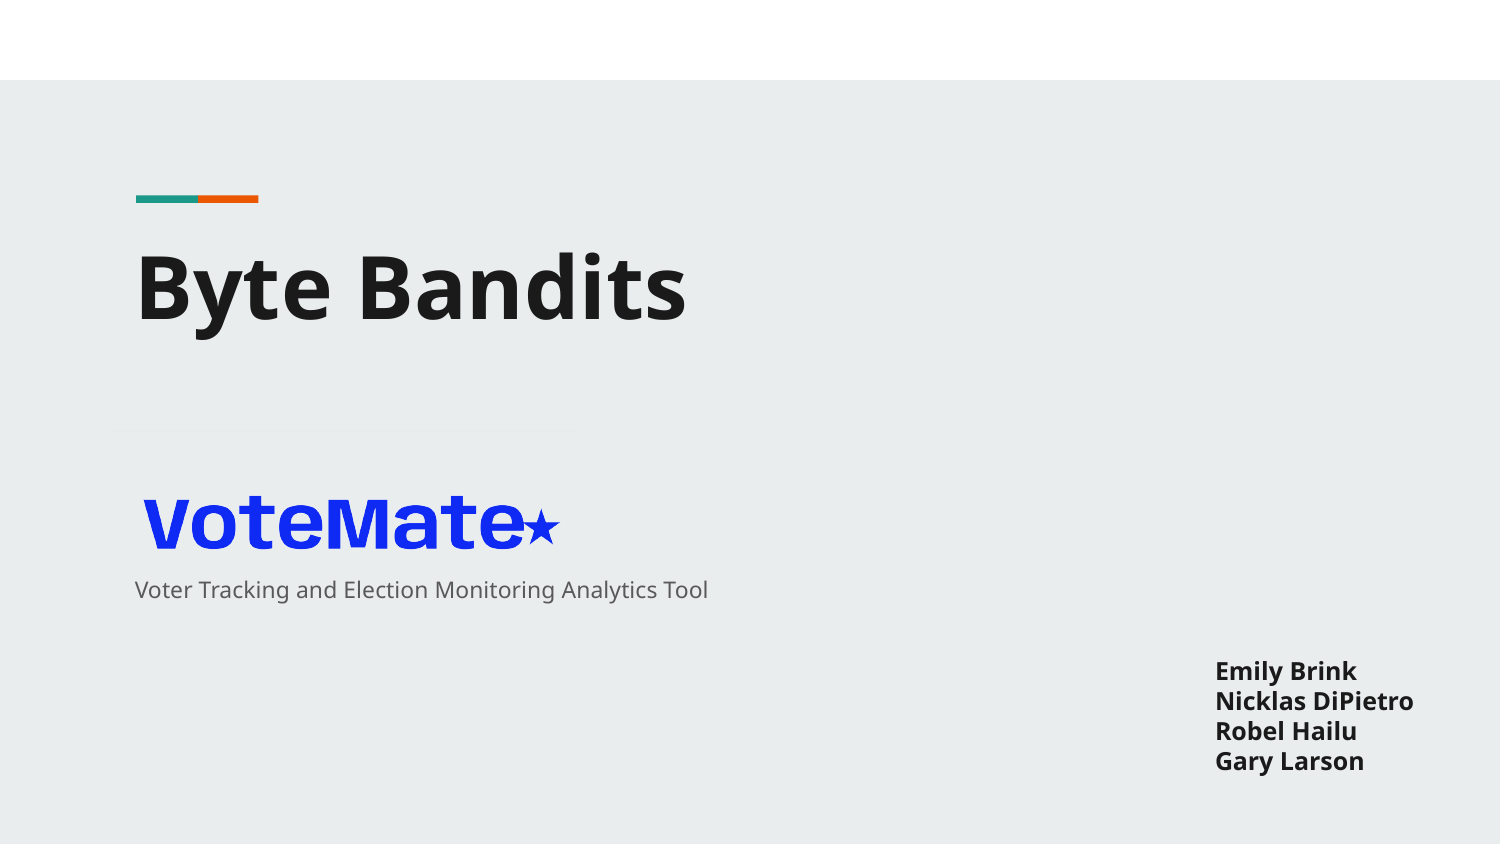

# Byte Bandits
Voter Tracking and Election Monitoring Analytics Tool
Emily Brink
Nicklas DiPietro
Robel Hailu
Gary Larson